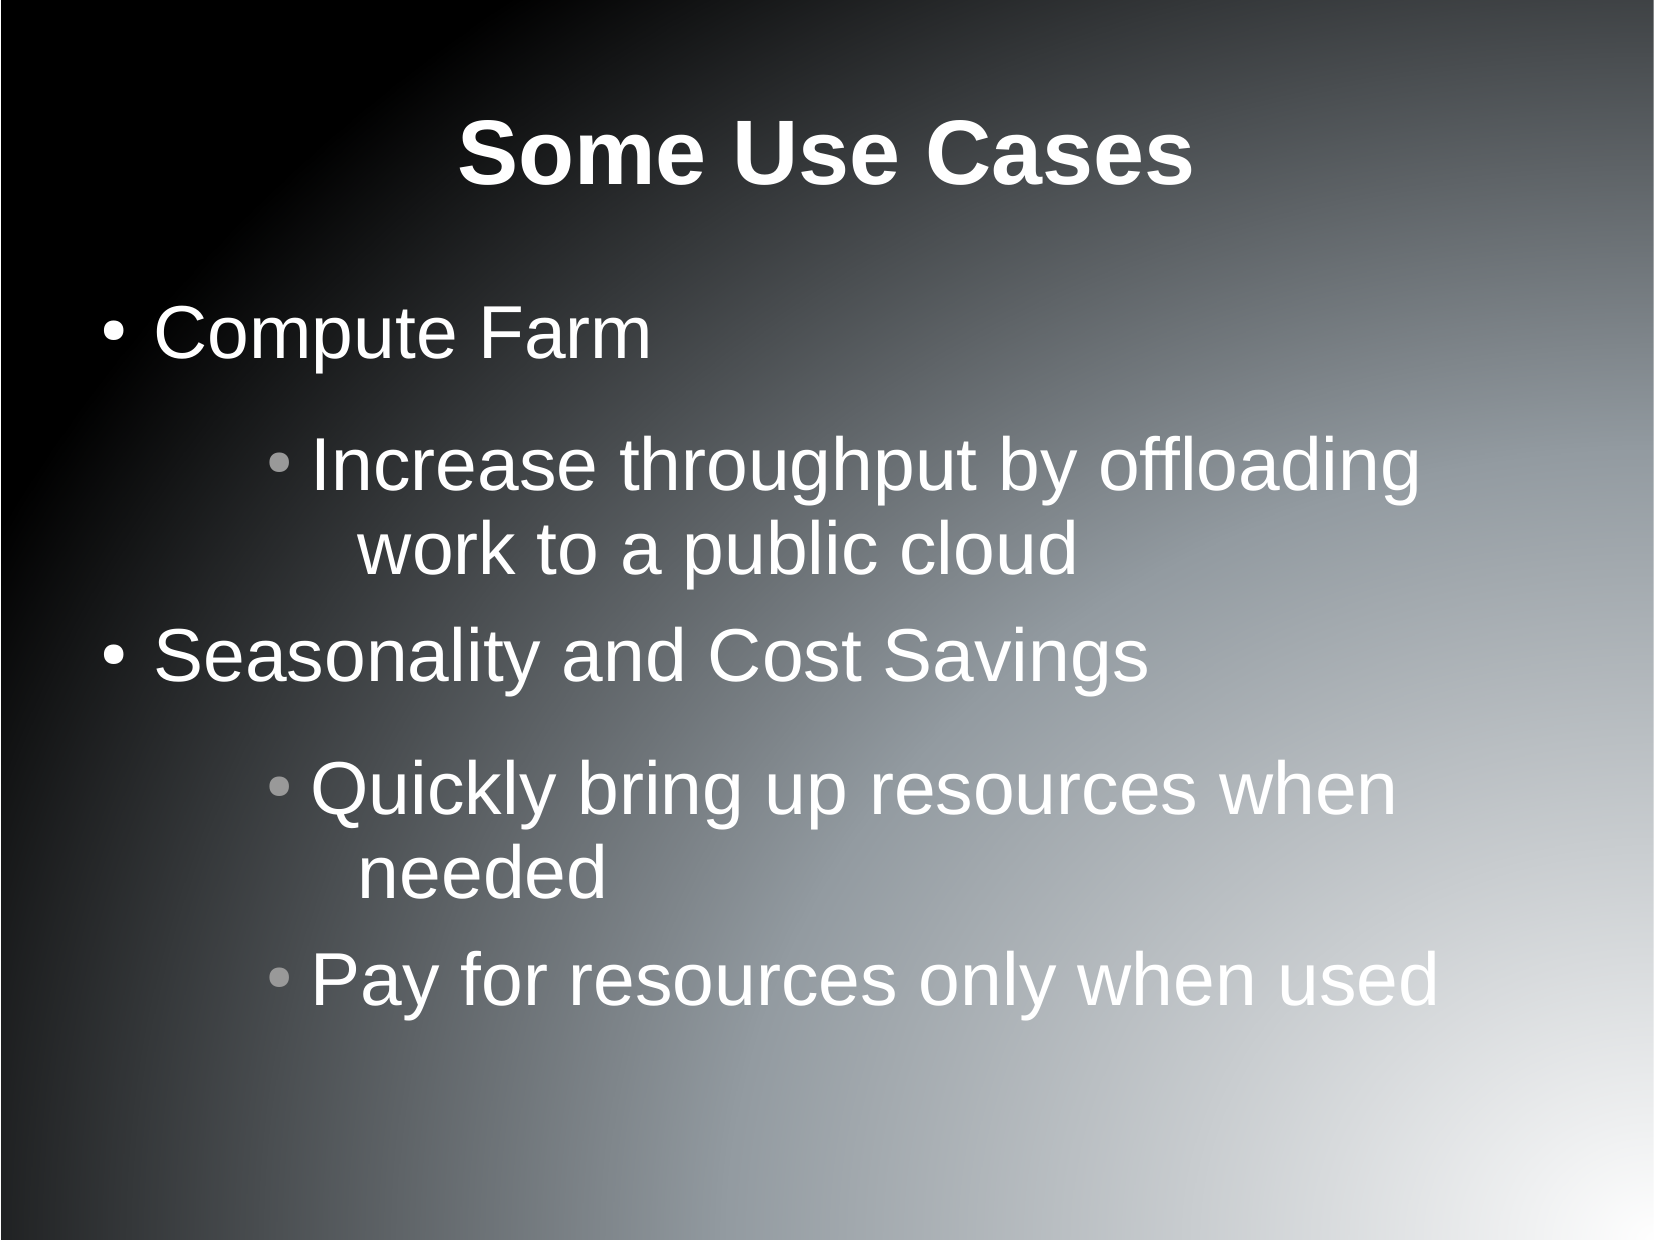

# Some Use Cases
Compute Farm
Increase throughput by offloading work to a public cloud
Seasonality and Cost Savings
Quickly bring up resources when needed
Pay for resources only when used